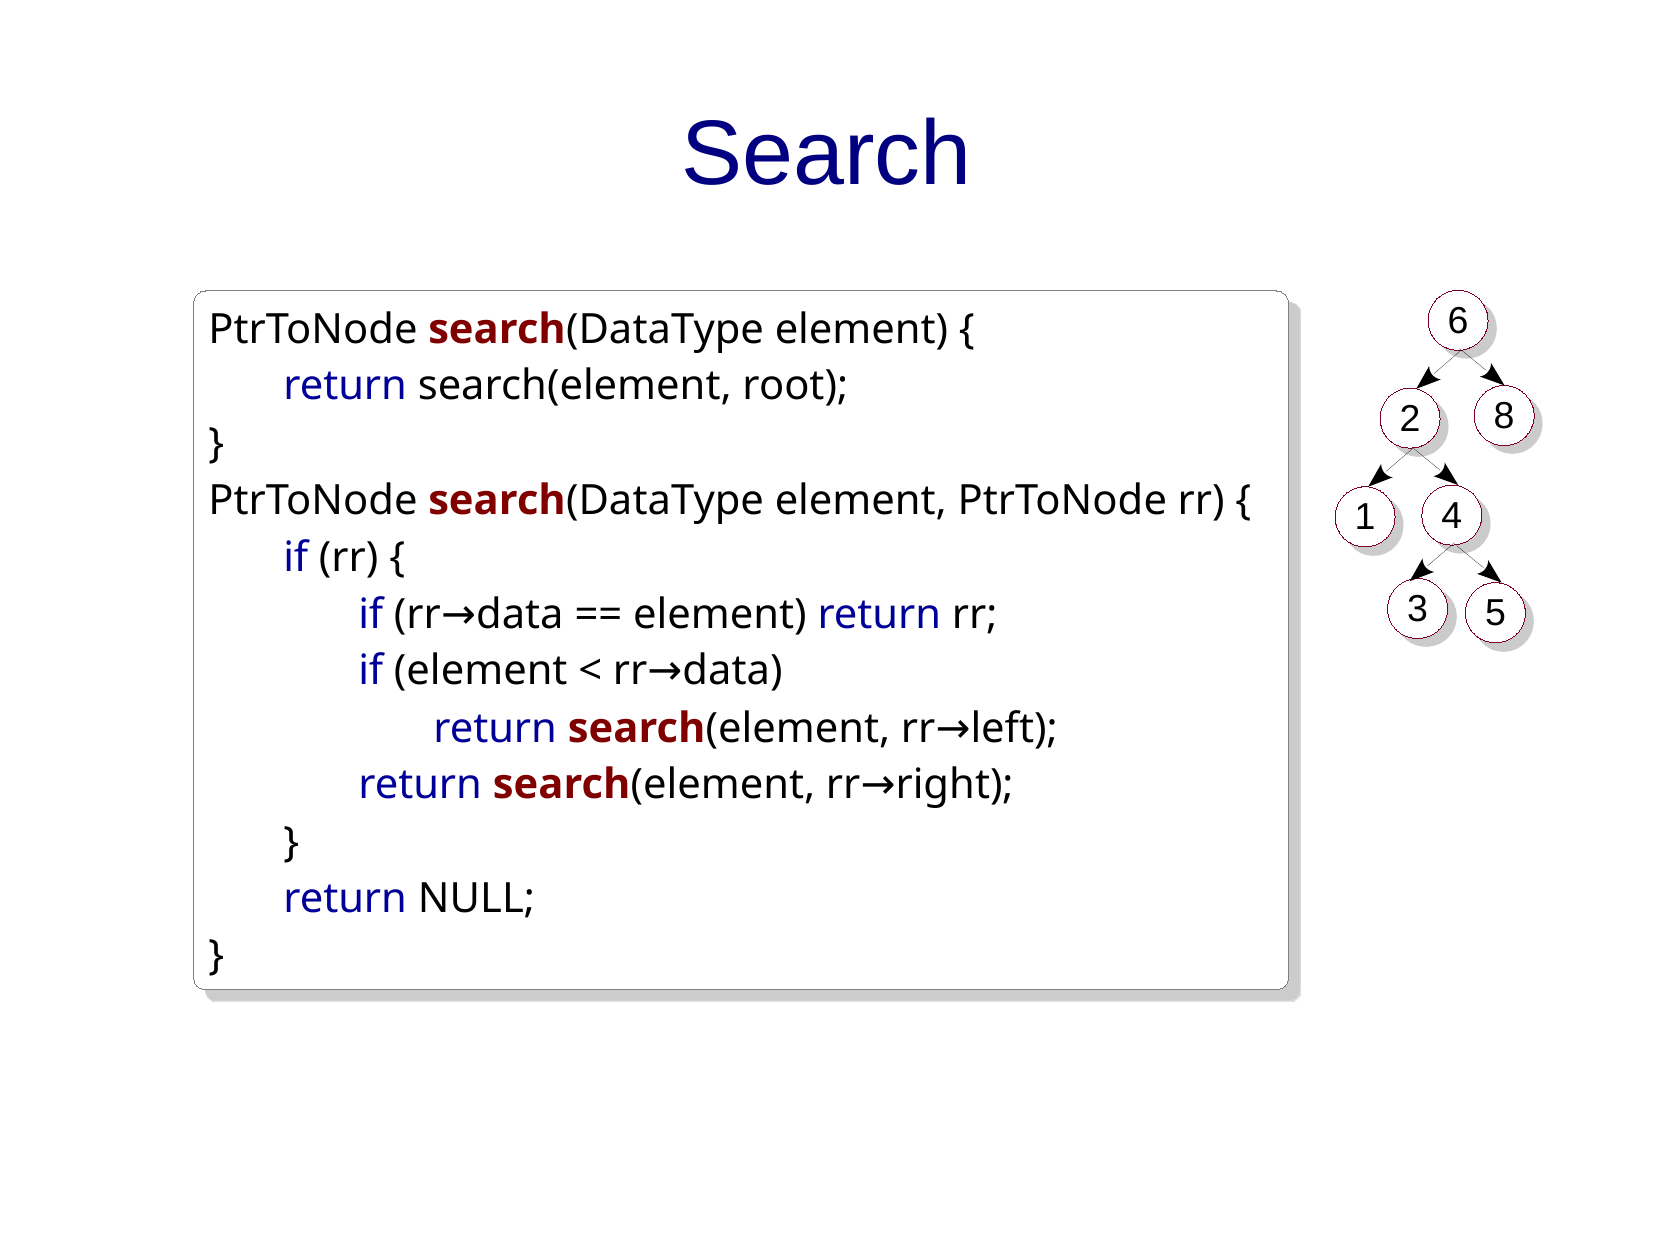

# Search
6
PtrToNode search(DataType element) {
	return search(element, root);
}
PtrToNode search(DataType element, PtrToNode rr) {
	if (rr) {
		if (rr→data == element) return rr;
		if (element < rr→data)
			return search(element, rr→left);
		return search(element, rr→right);
	}
	return NULL;
}
8
2
4
1
3
5